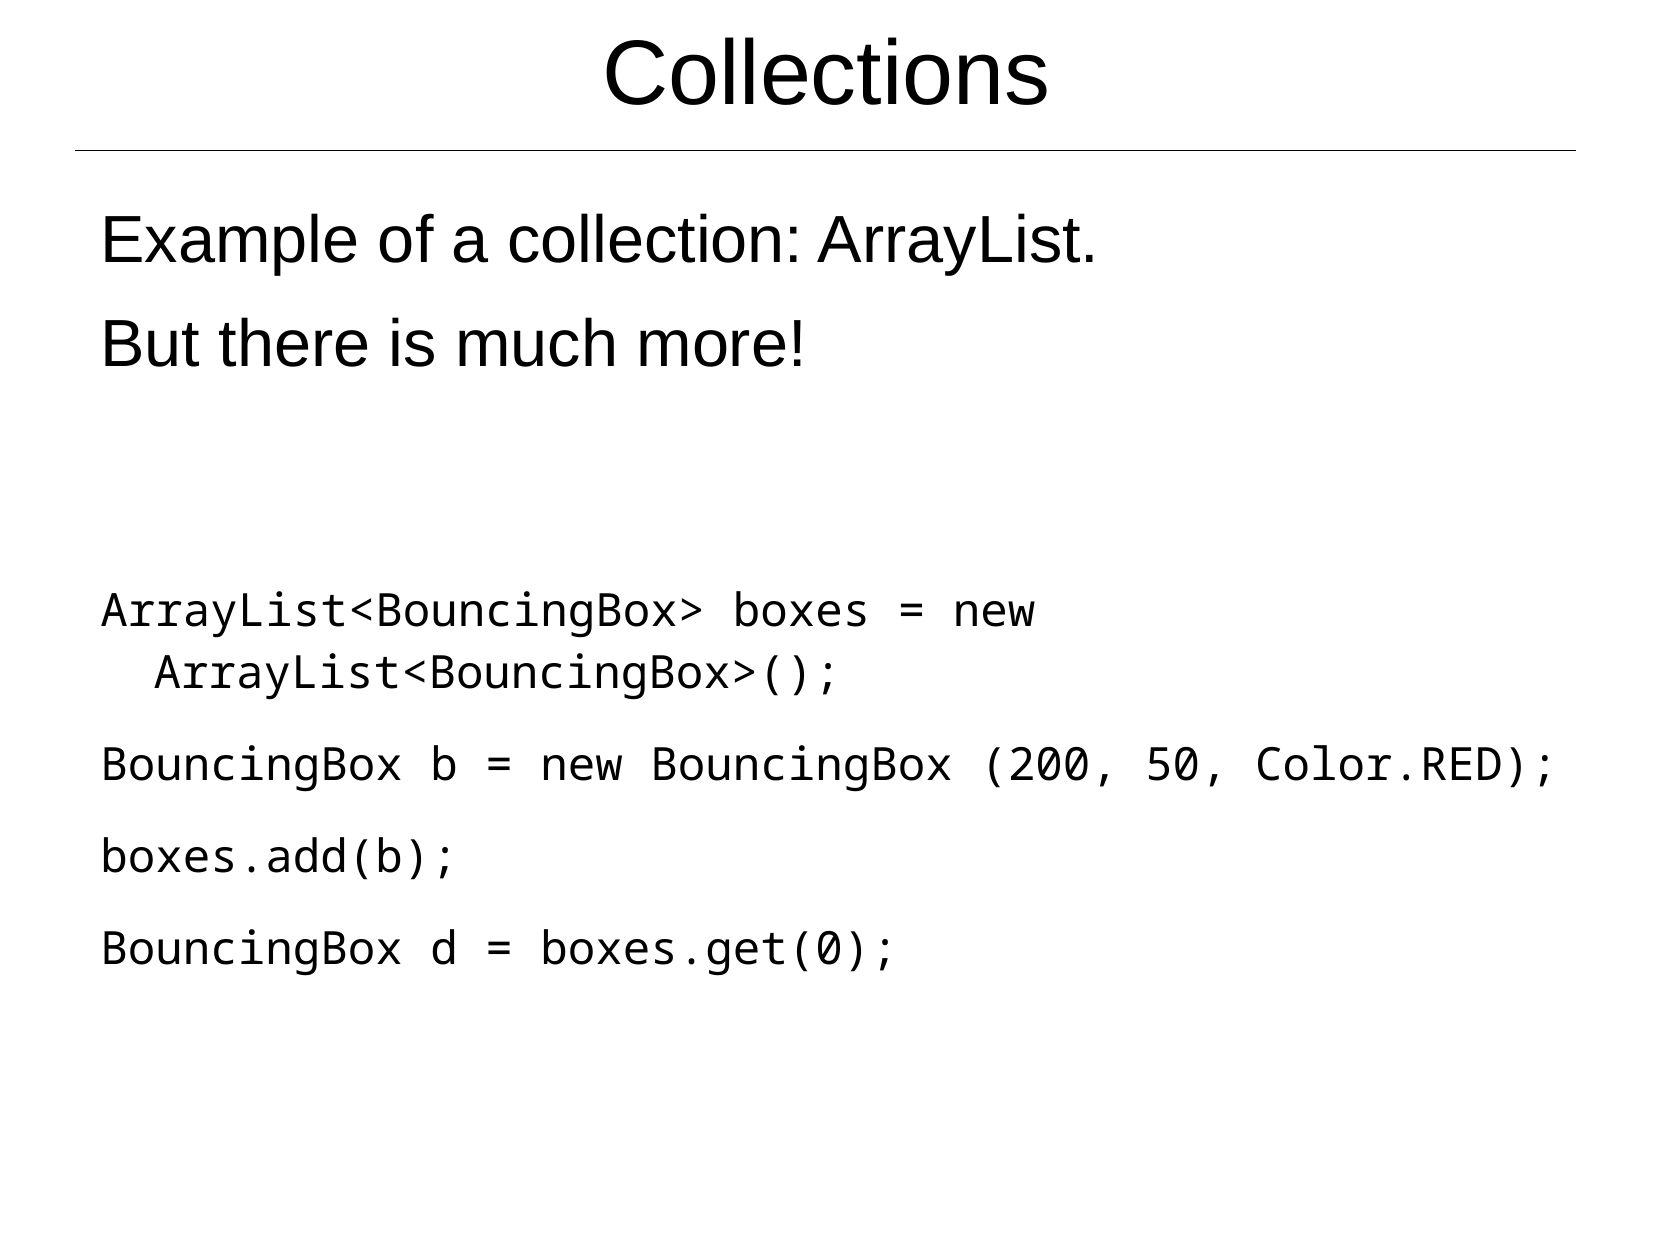

# Collections
Example of a collection: ArrayList.
But there is much more!
ArrayList<BouncingBox> boxes = new ArrayList<BouncingBox>();
BouncingBox b = new BouncingBox (200, 50, Color.RED);
boxes.add(b);
BouncingBox d = boxes.get(0);